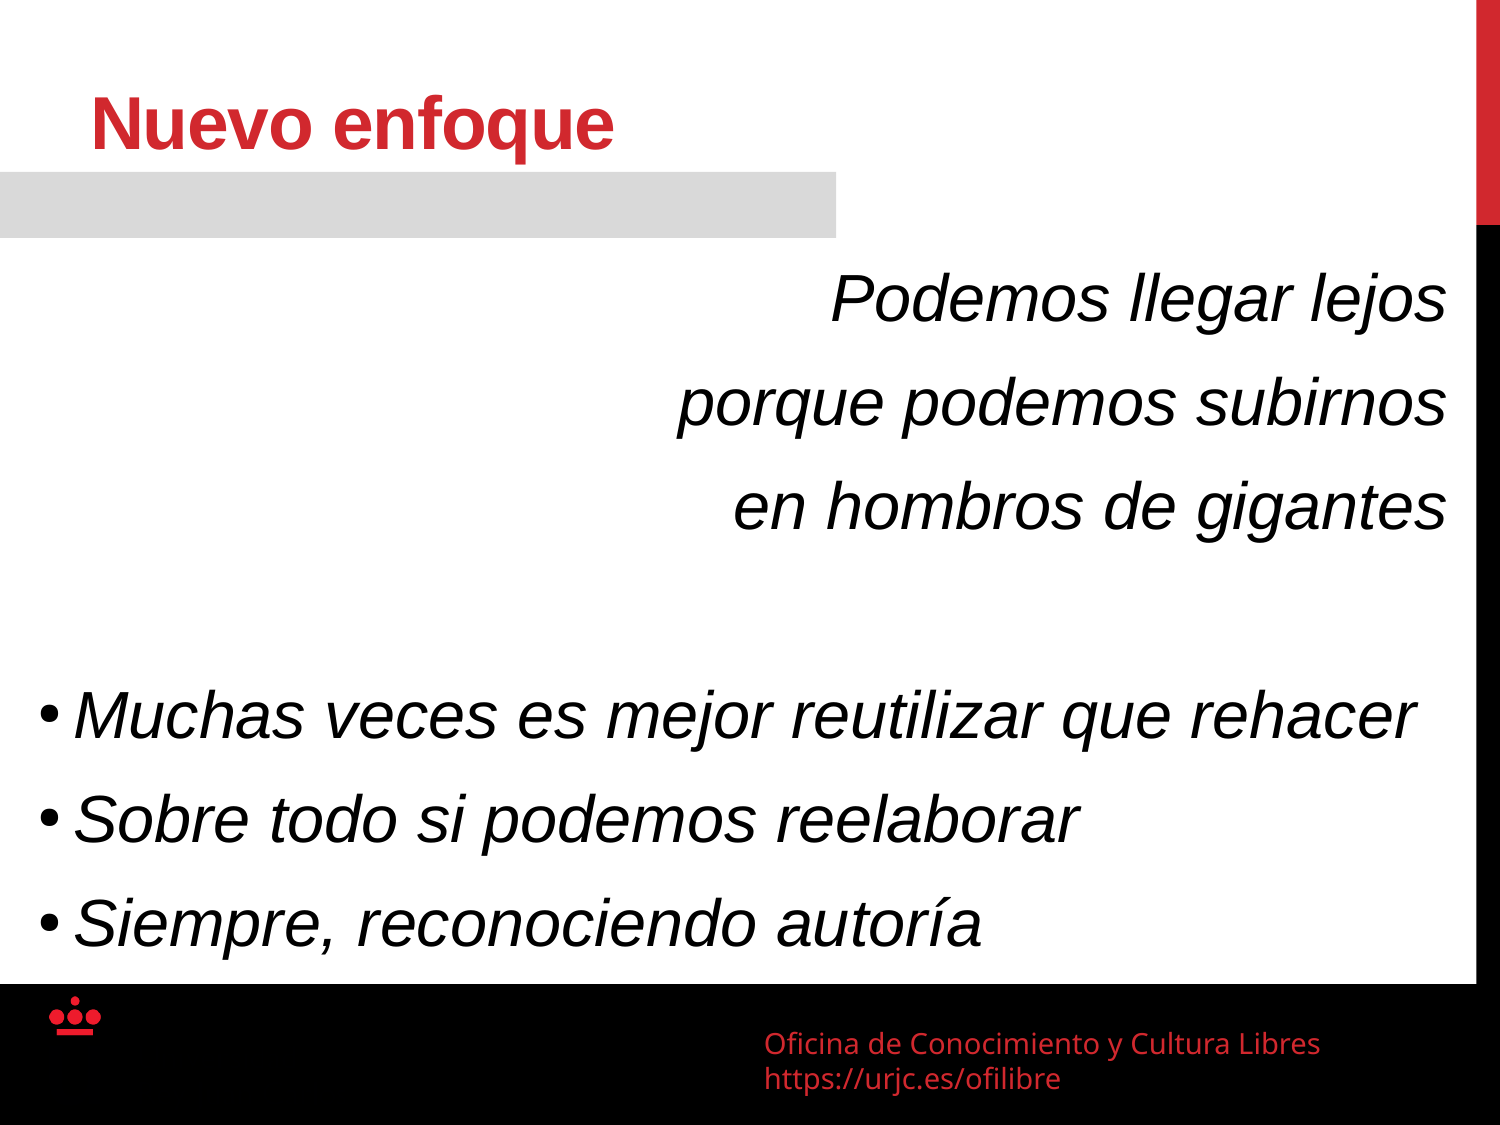

Nuevo enfoque
#
Podemos llegar lejos
porque podemos subirnos
en hombros de gigantes
Muchas veces es mejor reutilizar que rehacer
Sobre todo si podemos reelaborar
Siempre, reconociendo autoría
Oficina de Conocimiento y Cultura Libres
https://urjc.es/ofilibre